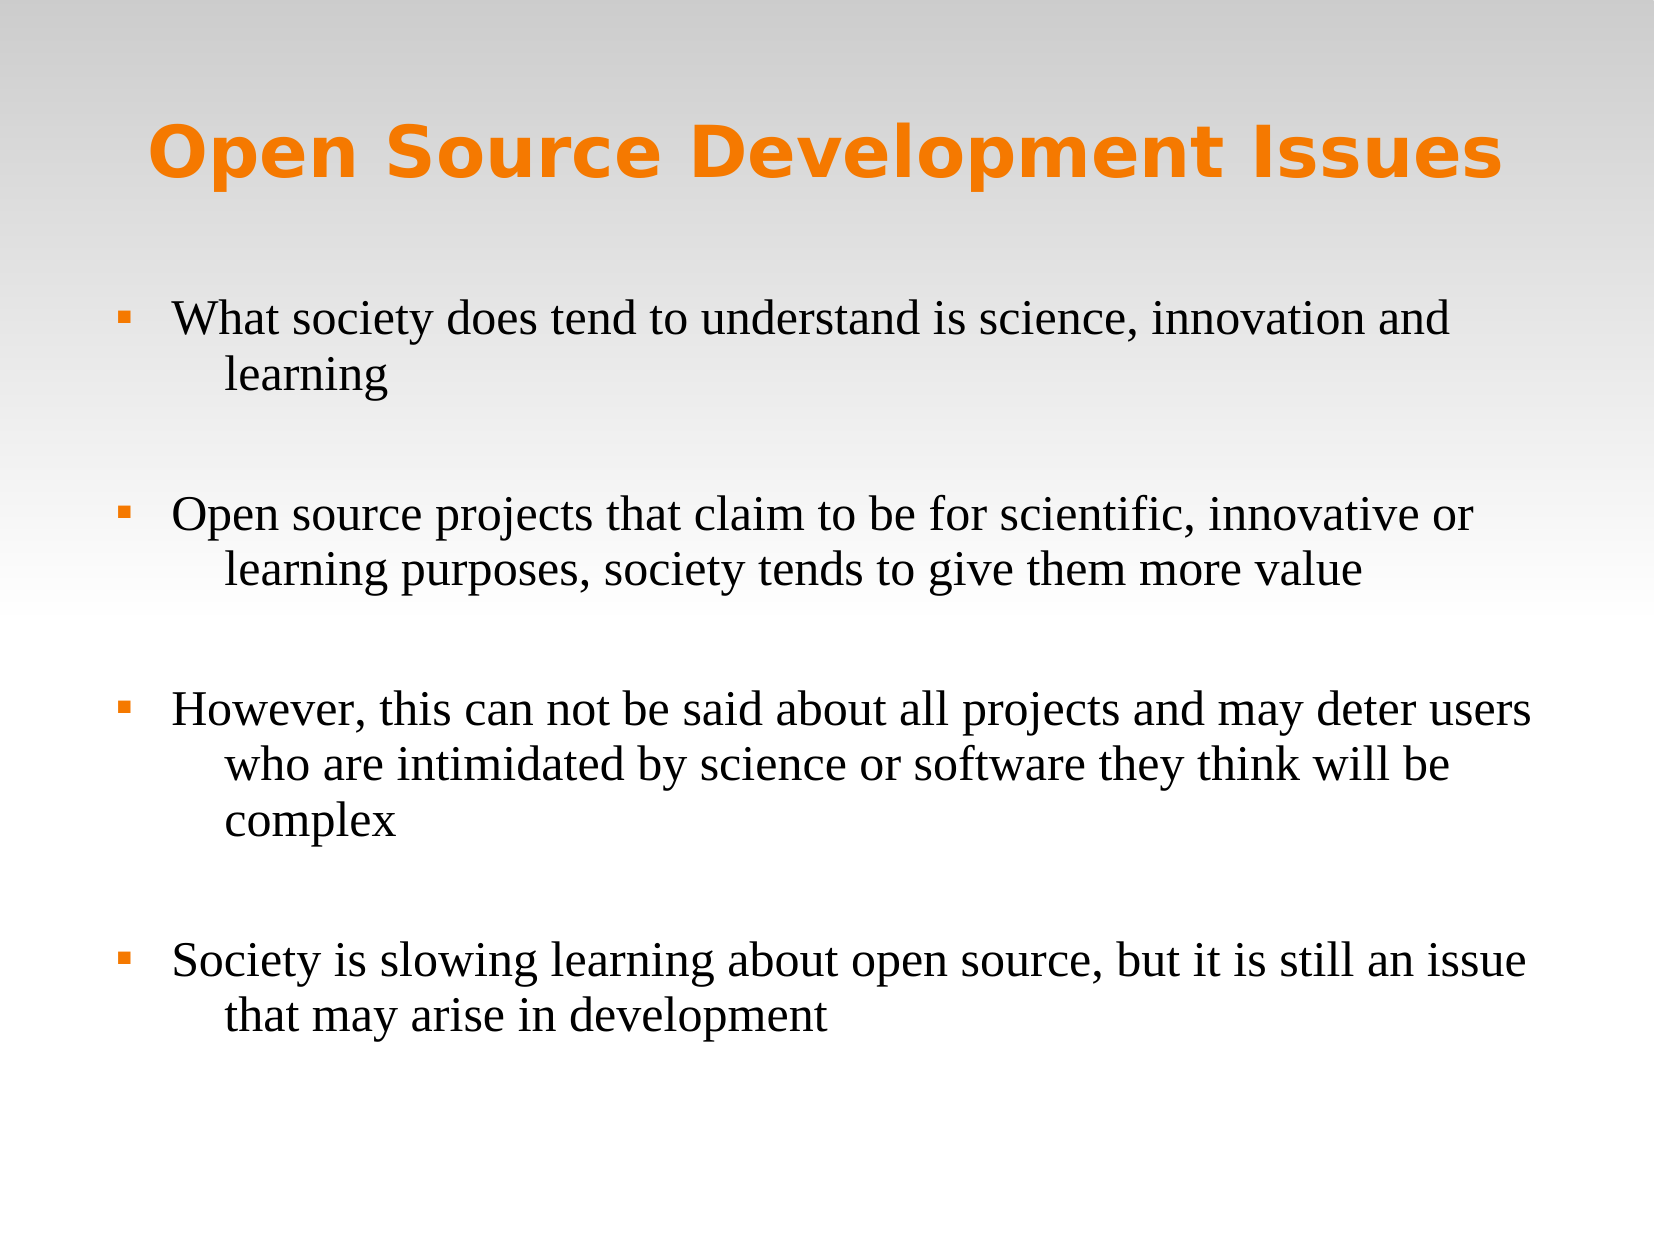

# Open Source Development Issues
What society does tend to understand is science, innovation and learning
Open source projects that claim to be for scientific, innovative or learning purposes, society tends to give them more value
However, this can not be said about all projects and may deter users who are intimidated by science or software they think will be complex
Society is slowing learning about open source, but it is still an issue that may arise in development